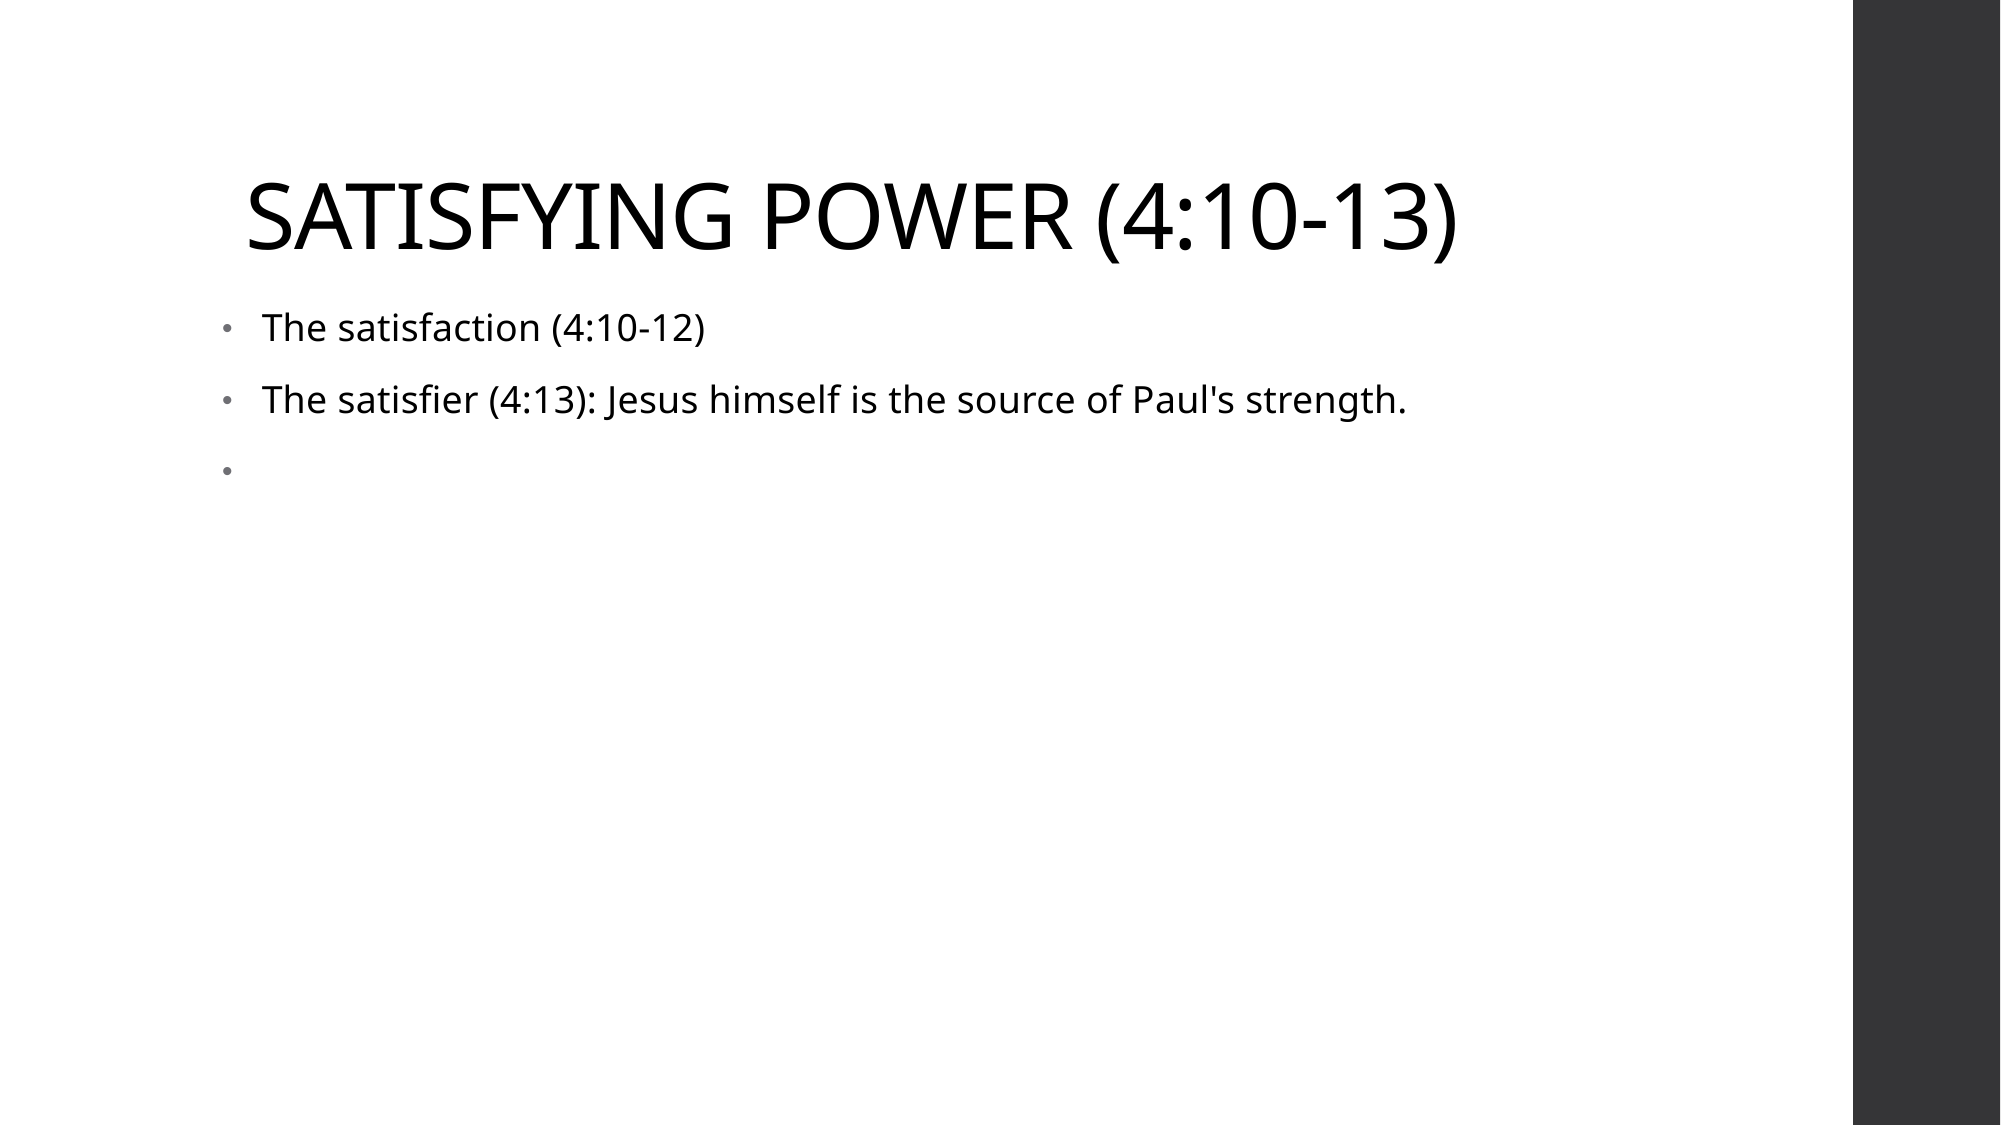

# SATISFYING POWER (4:10-13)
 The satisfaction (4:10-12)
 The satisfier (4:13): Jesus himself is the source of Paul's strength.